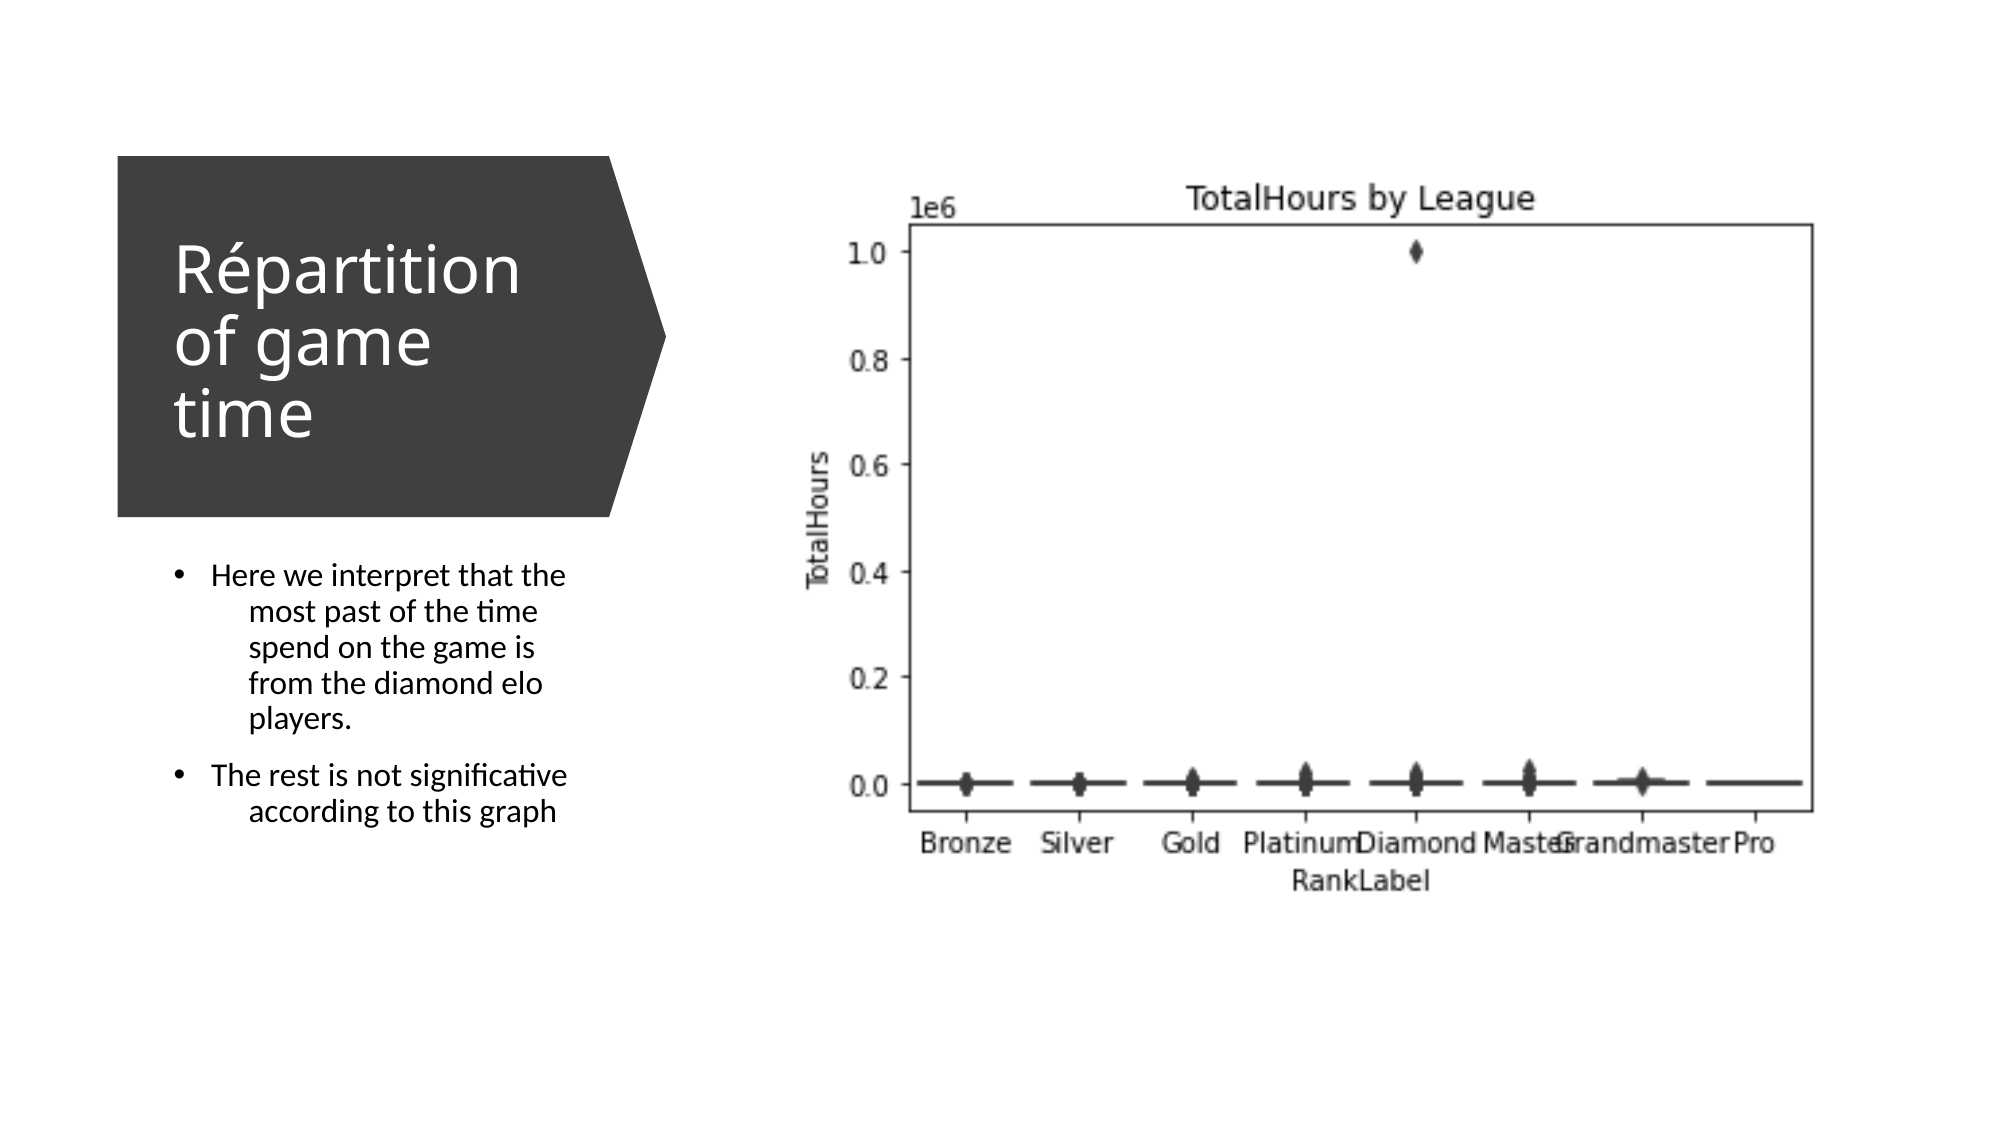

# Répartition of game time
Here we interpret that the most past of the time spend on the game is from the diamond elo players.
The rest is not significative according to this graph